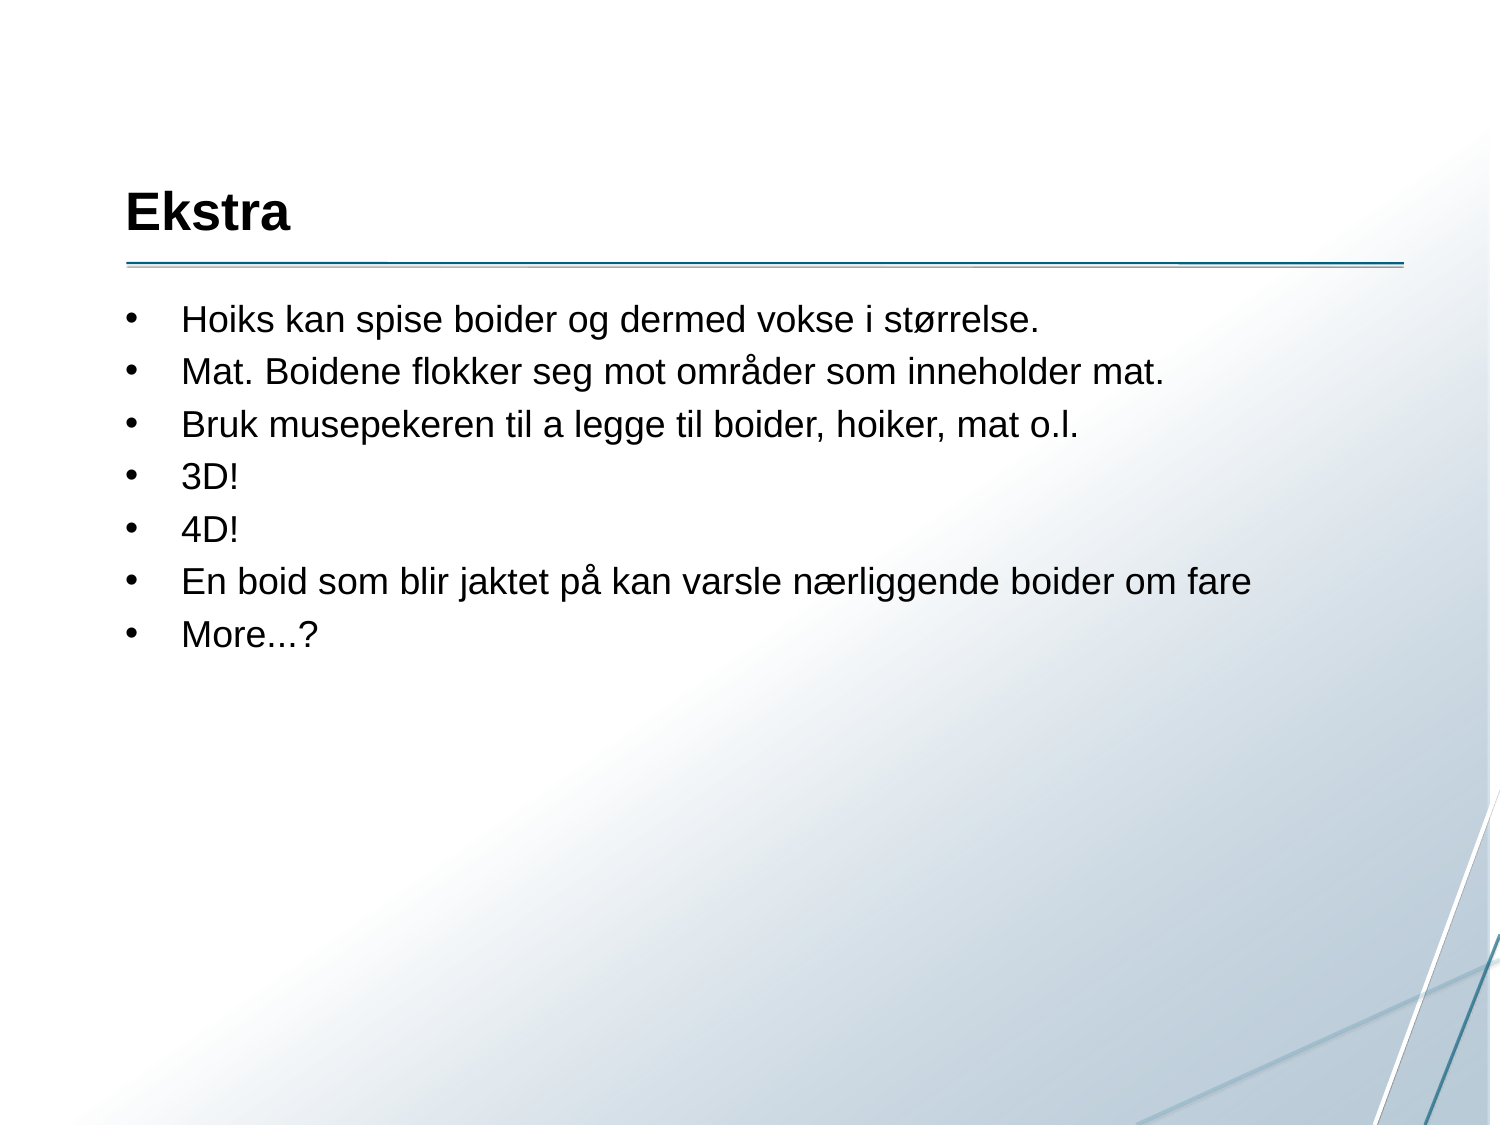

# Ekstra
Hoiks kan spise boider og dermed vokse i størrelse.
Mat. Boidene flokker seg mot områder som inneholder mat.
Bruk musepekeren til a legge til boider, hoiker, mat o.l.
3D!
4D!
En boid som blir jaktet på kan varsle nærliggende boider om fare
More...?